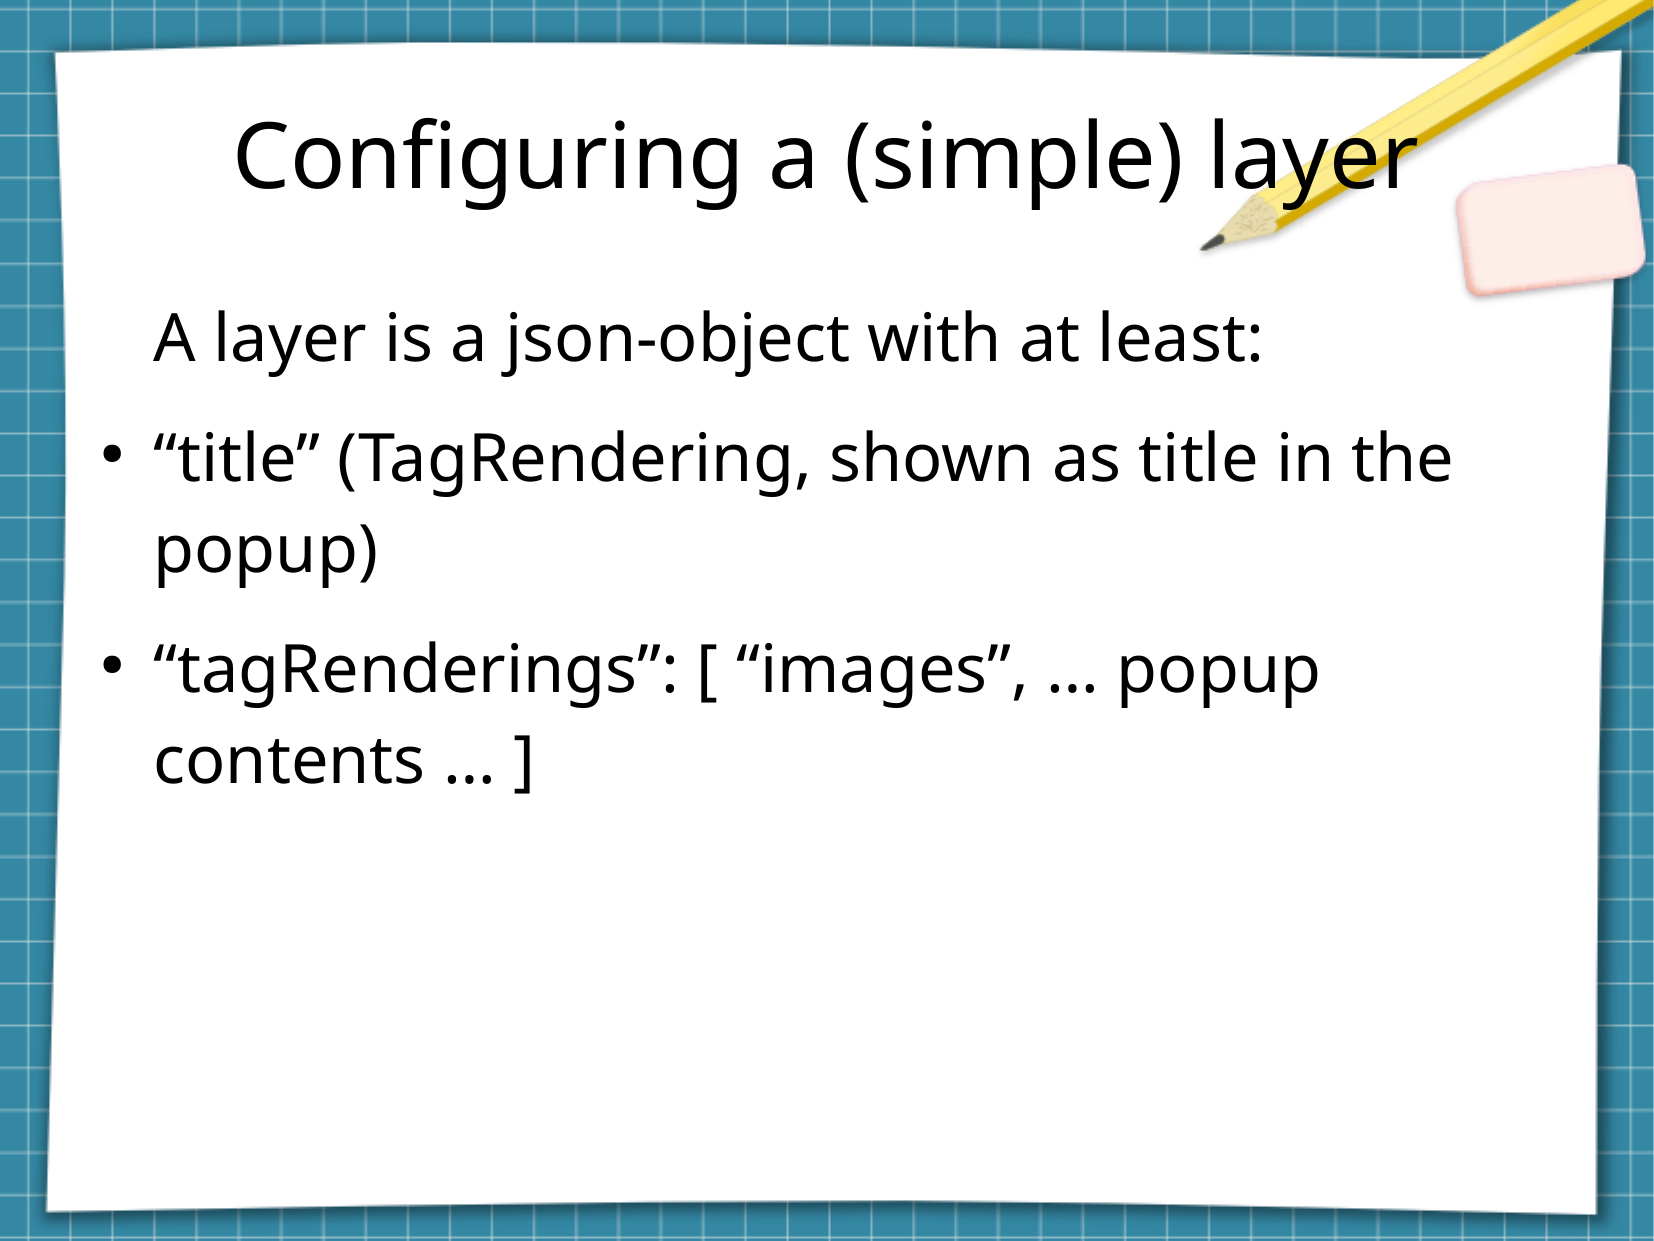

# Configuring a (simple) layer
A layer is a json-object with at least:
“title” (TagRendering, shown as title in the popup)
“tagRenderings”: [ “images”, … popup contents … ]